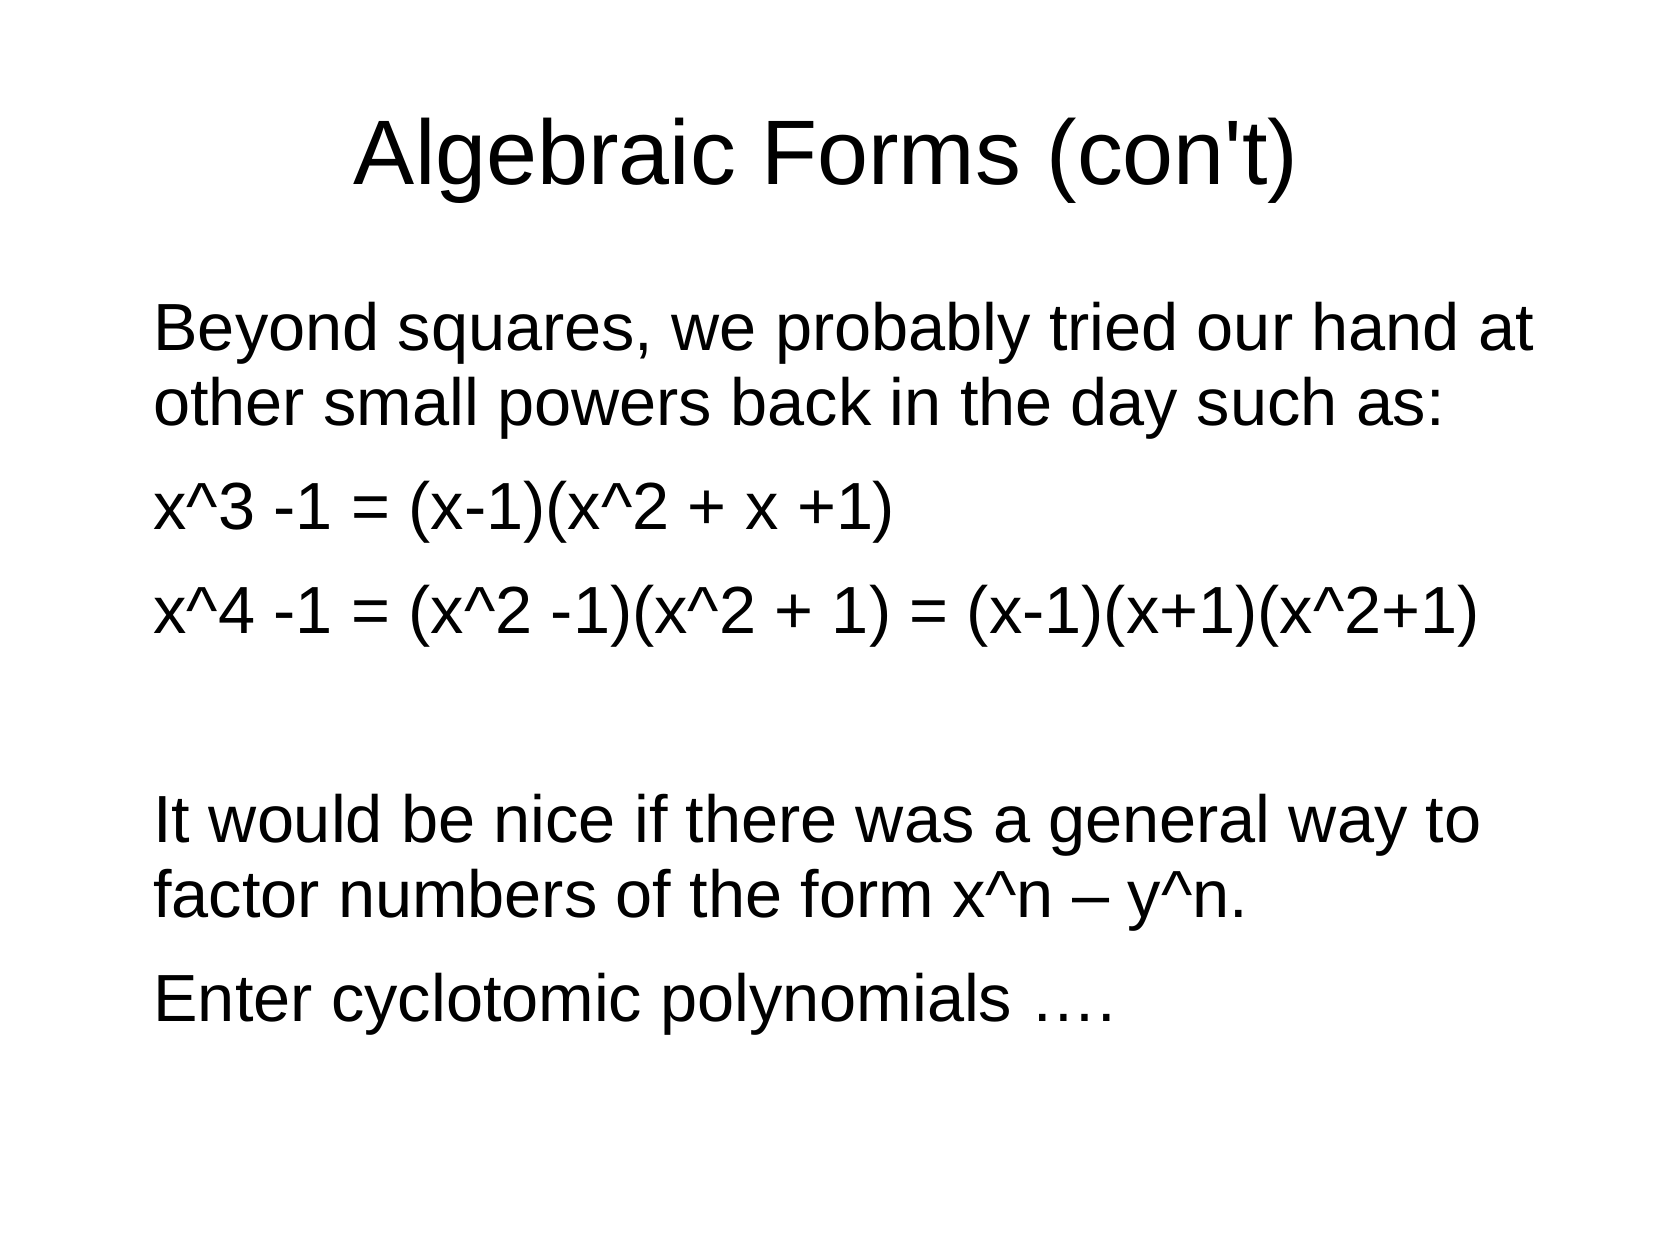

# Algebraic Forms (con't)
Beyond squares, we probably tried our hand at other small powers back in the day such as:
x^3 -1 = (x-1)(x^2 + x +1)
x^4 -1 = (x^2 -1)(x^2 + 1) = (x-1)(x+1)(x^2+1)
It would be nice if there was a general way to factor numbers of the form x^n – y^n.
Enter cyclotomic polynomials ….